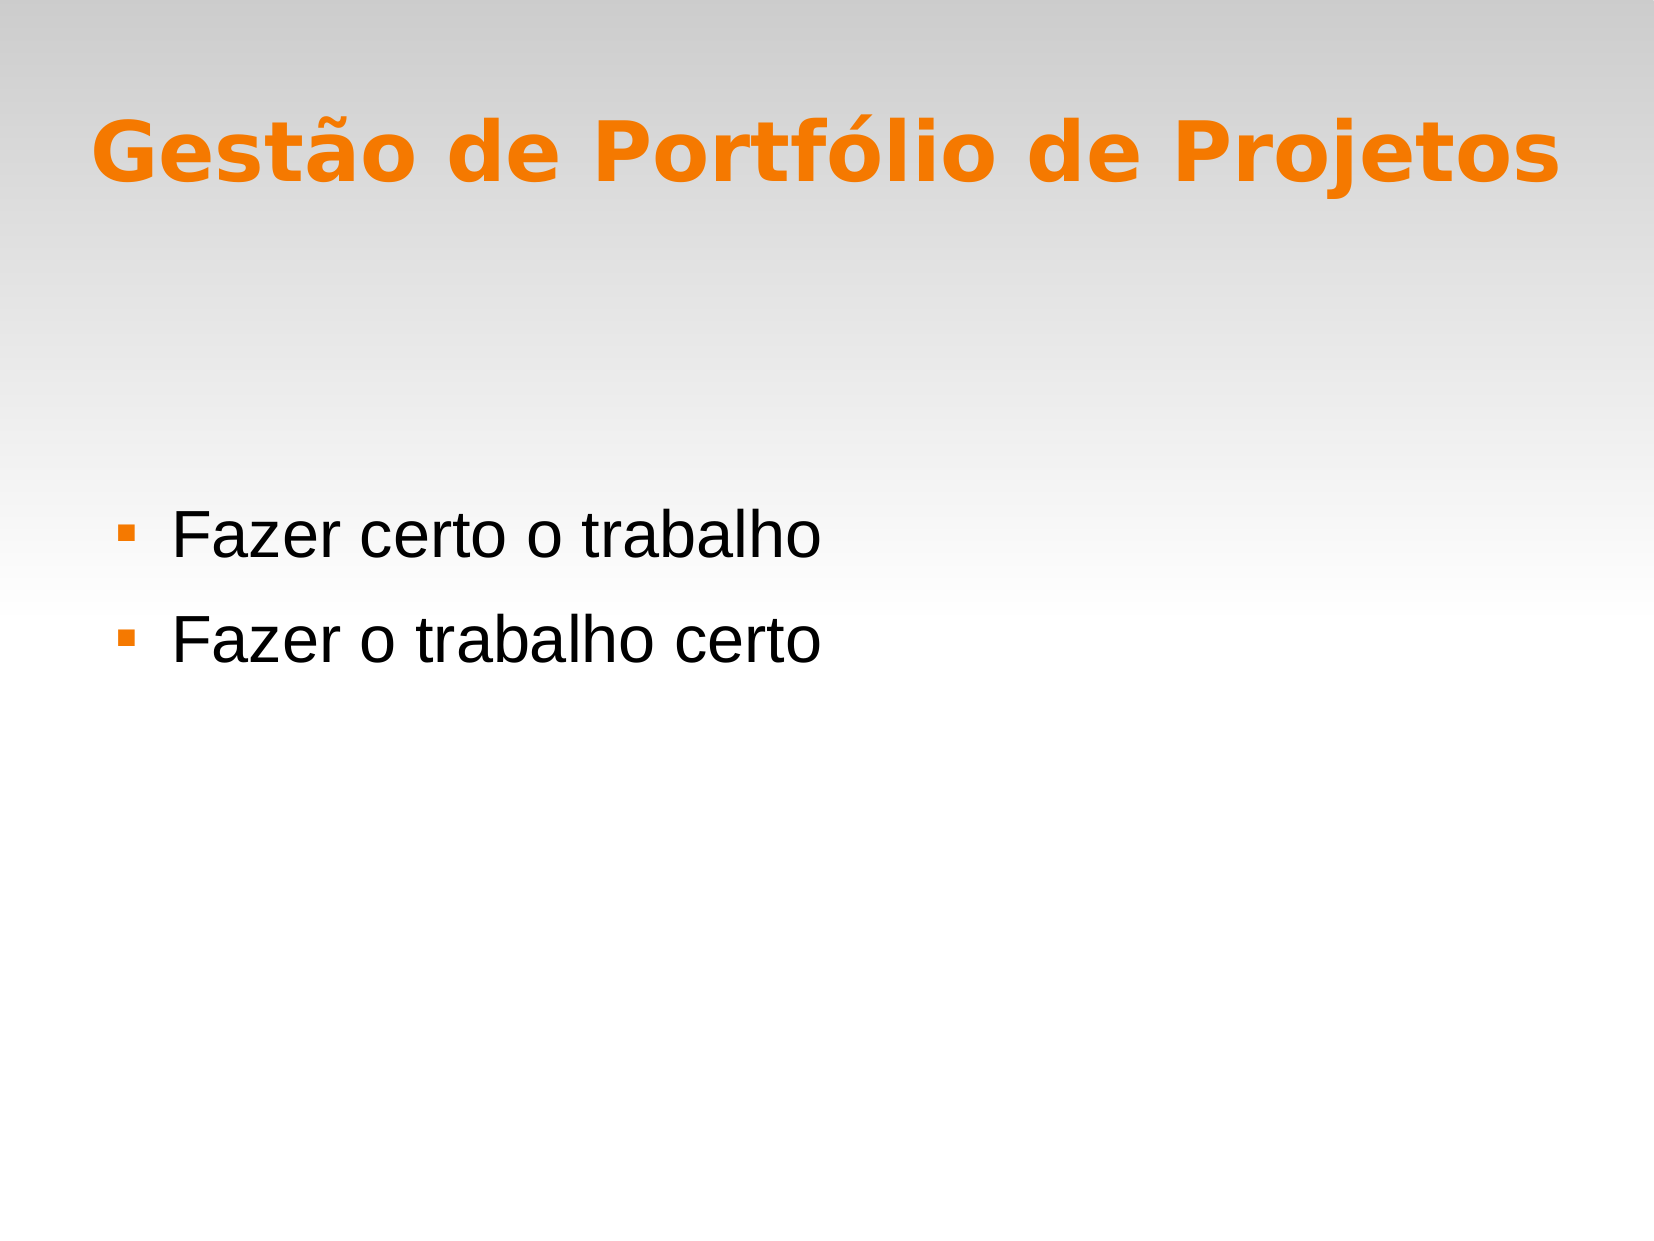

# Gestão de Portfólio de Projetos
Fazer certo o trabalho
Fazer o trabalho certo